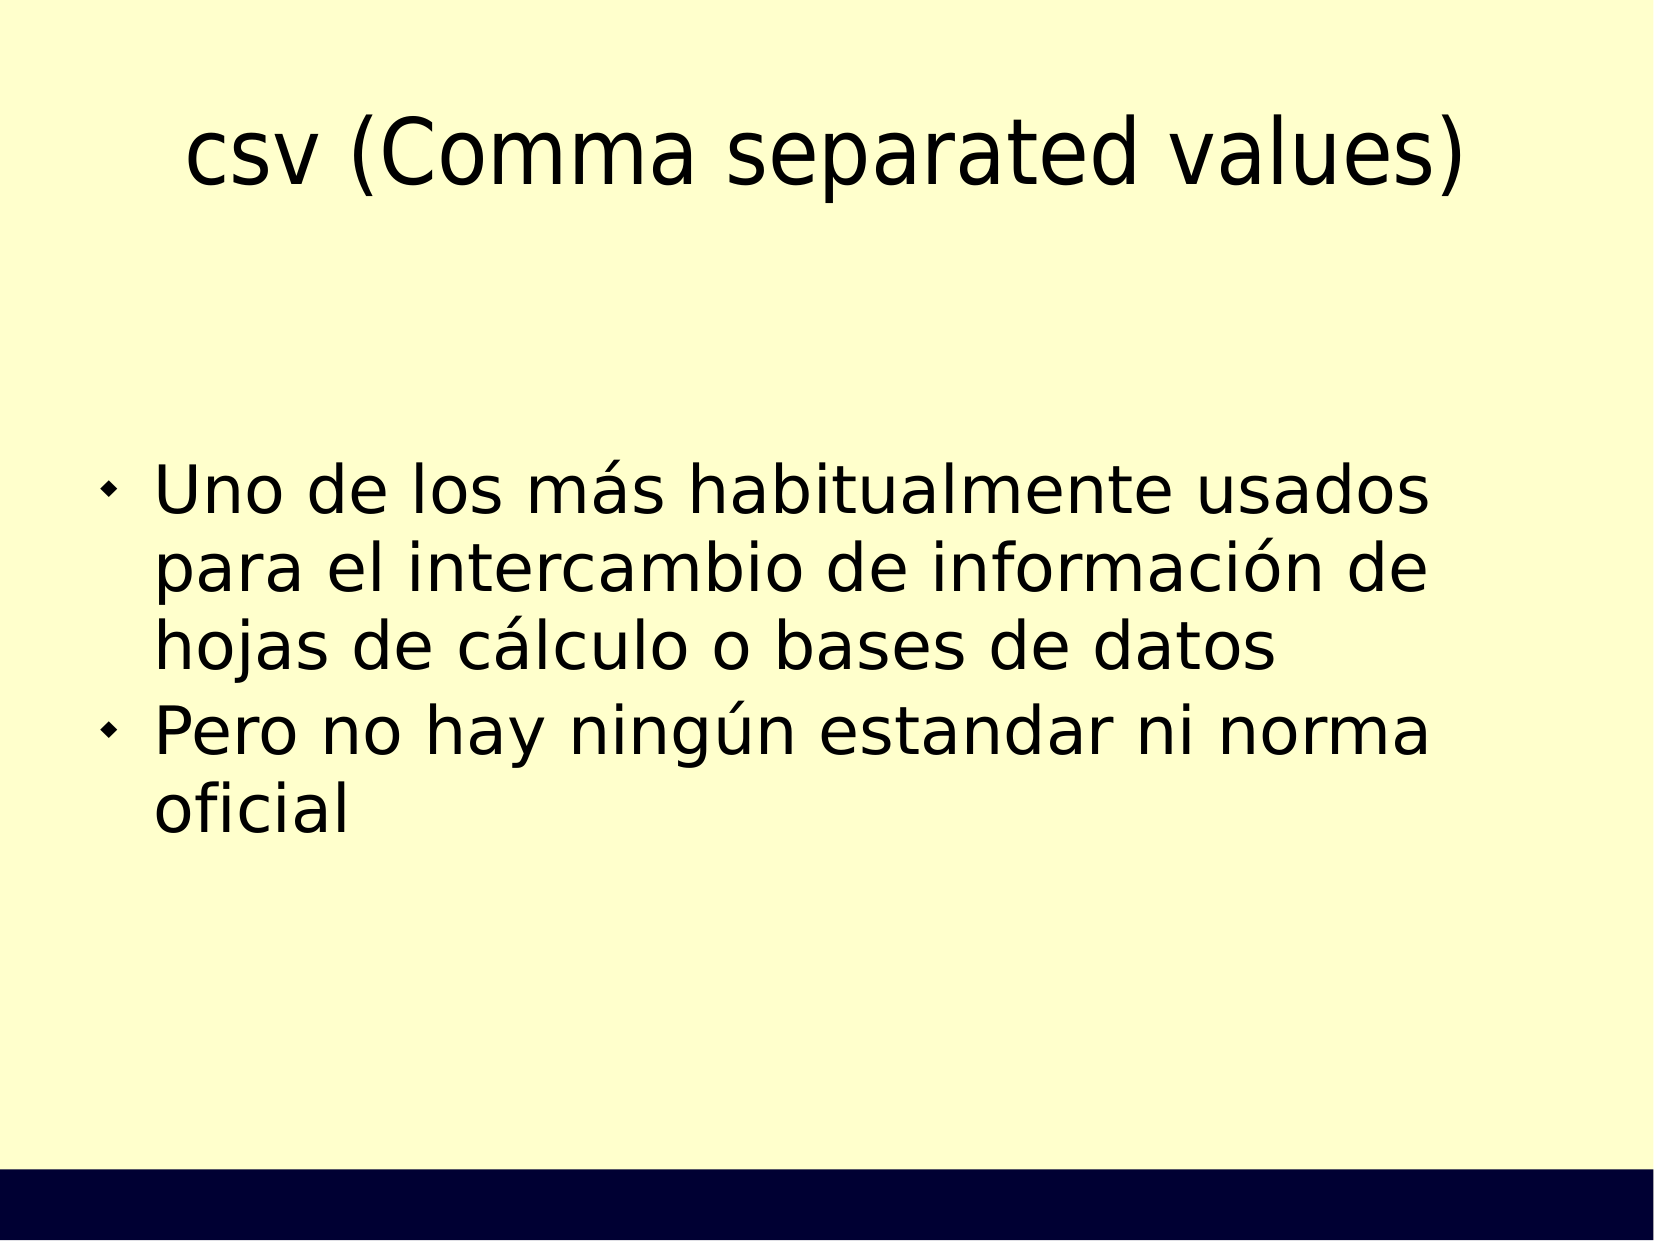

# csv (Comma separated values)
Uno de los más habitualmente usados para el intercambio de información de hojas de cálculo o bases de datos
Pero no hay ningún estandar ni norma oficial